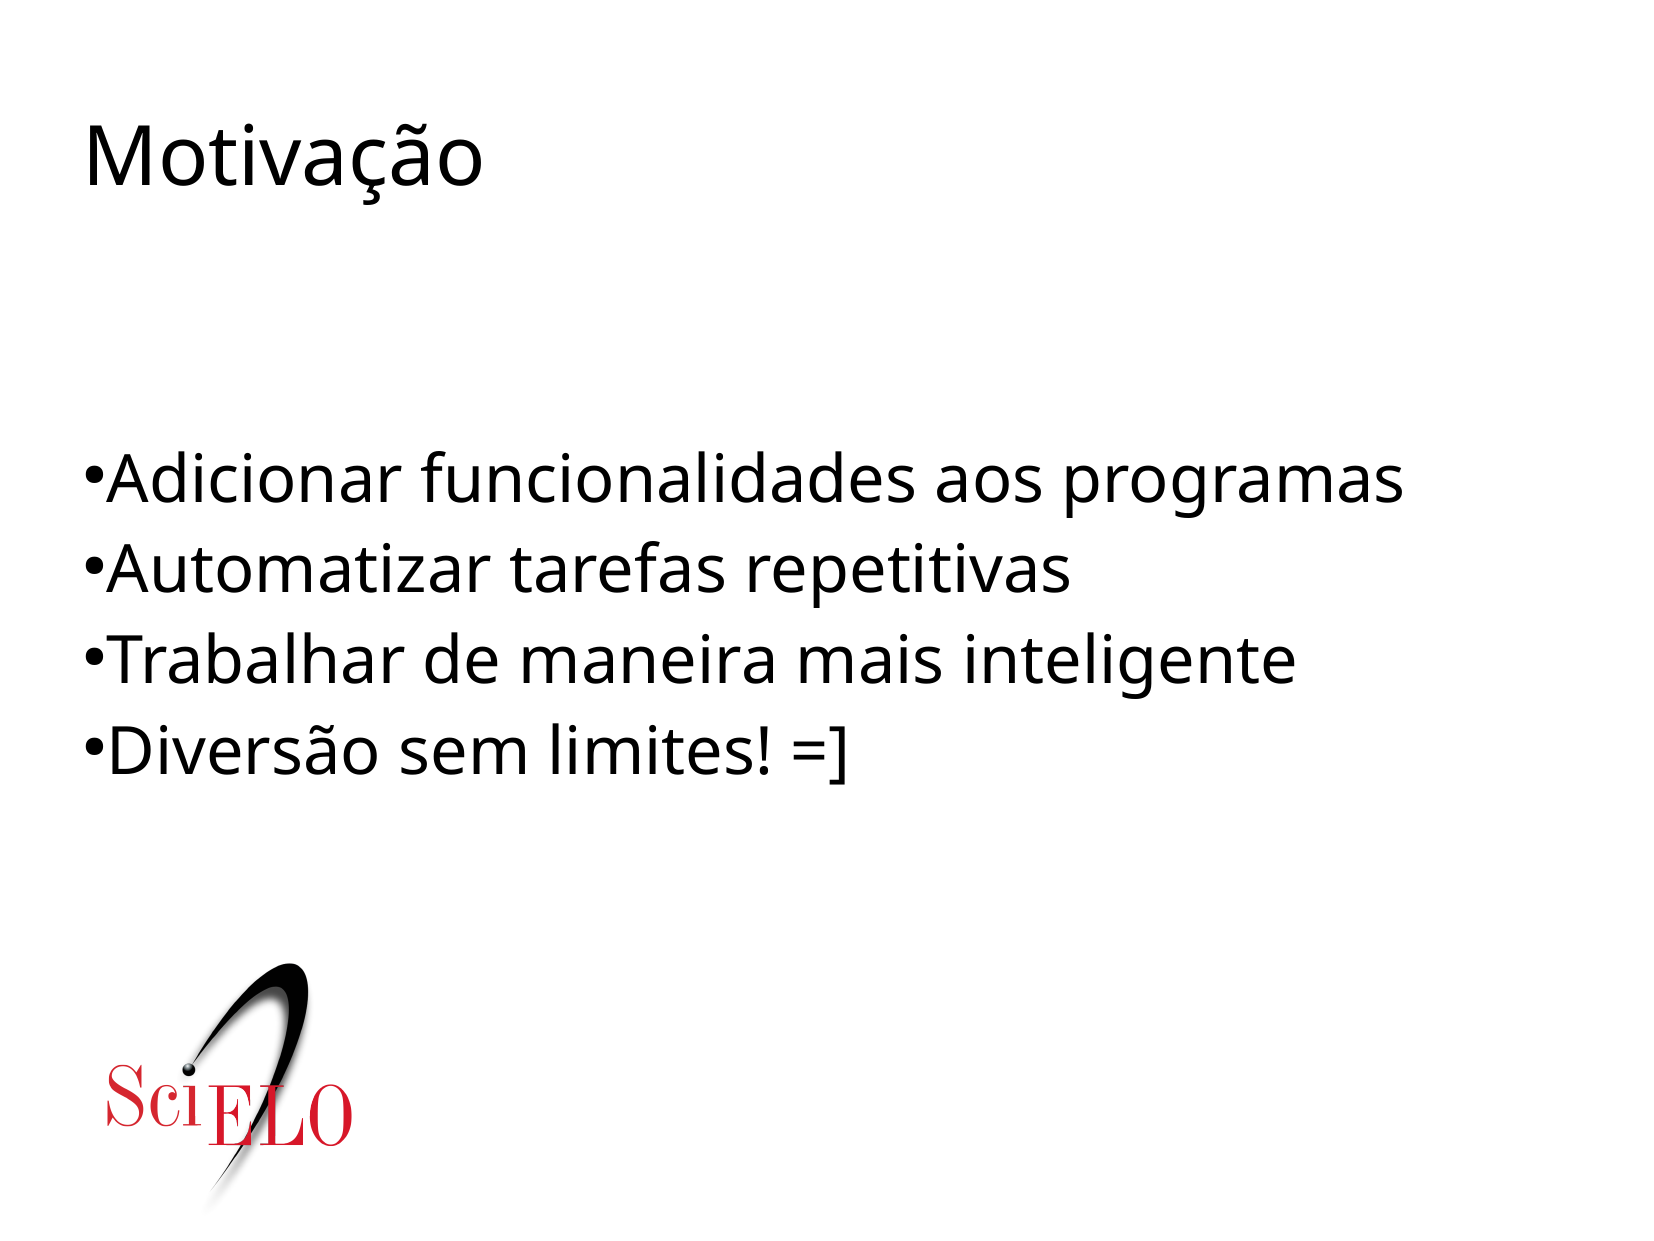

# Motivação
Adicionar funcionalidades aos programas
Automatizar tarefas repetitivas
Trabalhar de maneira mais inteligente
Diversão sem limites! =]